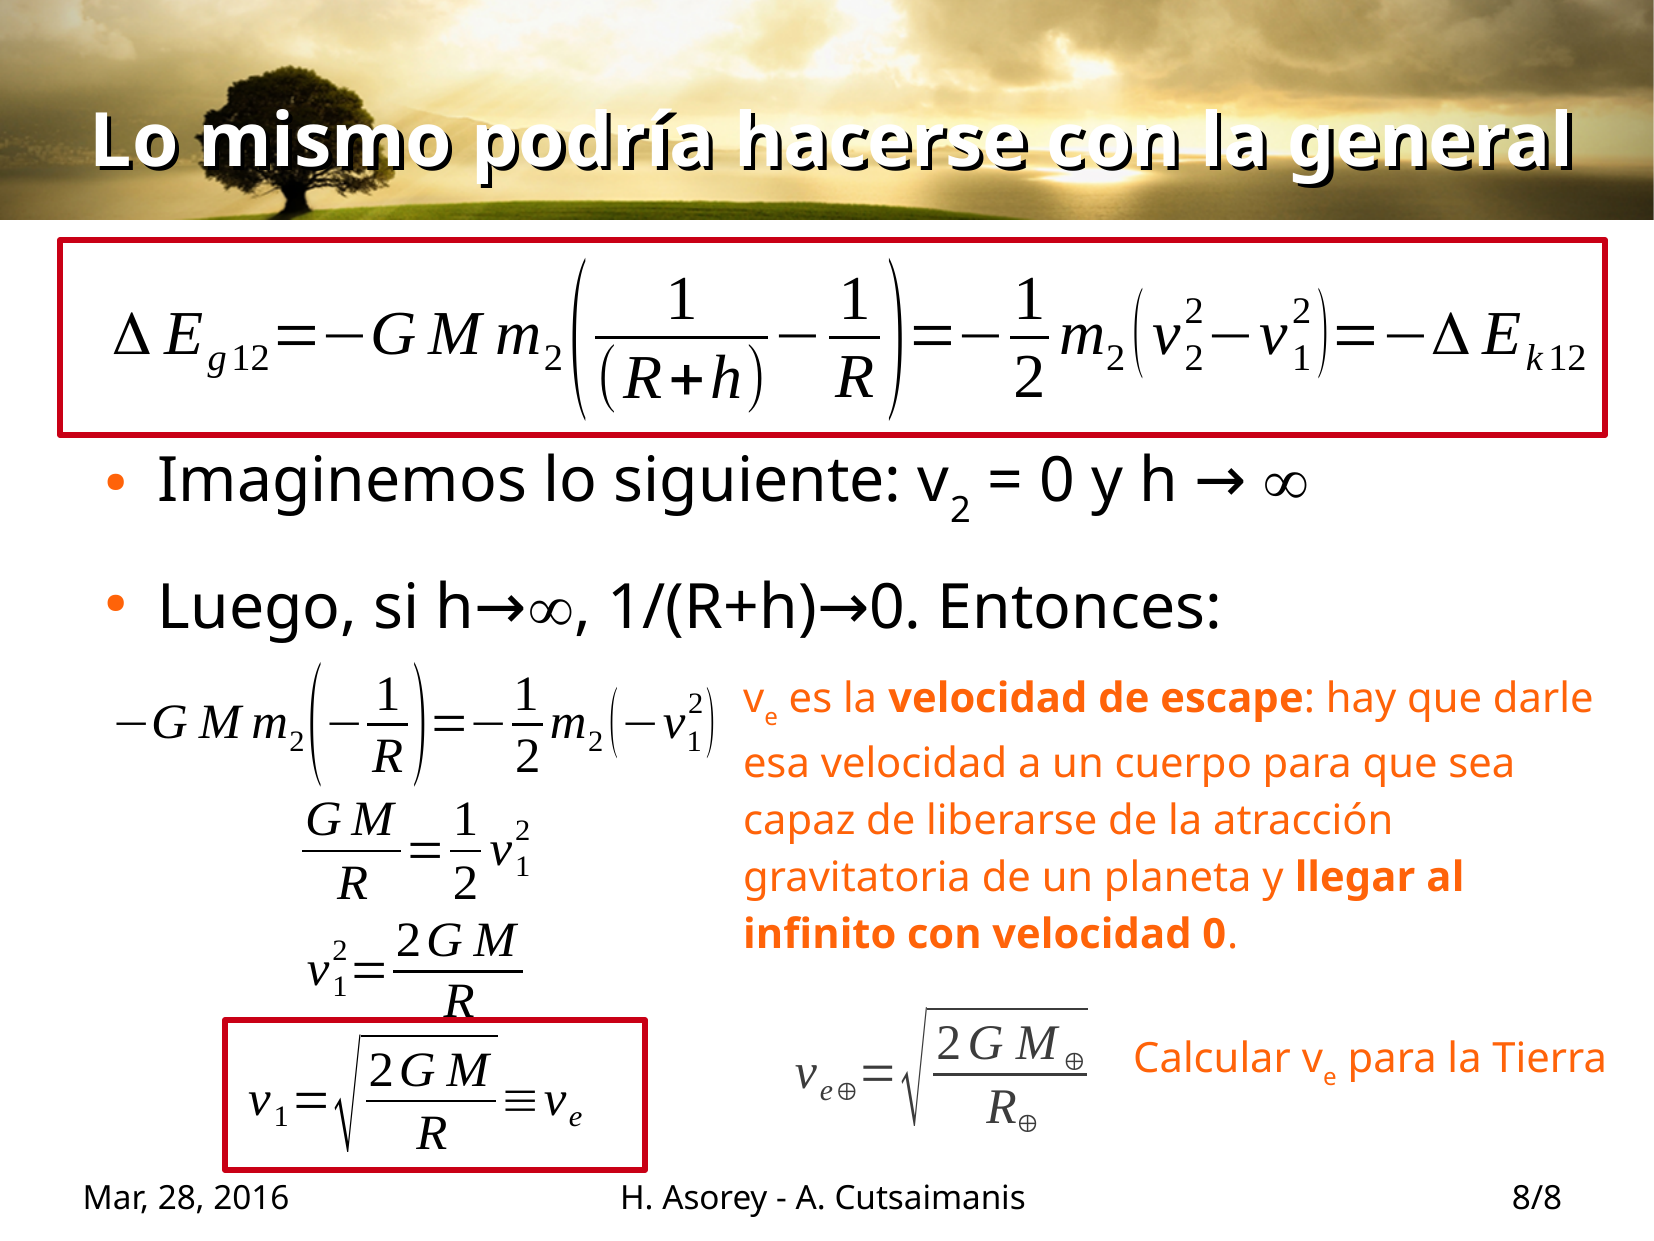

# Lo mismo podría hacerse con la general
Imaginemos lo siguiente: v2 = 0 y h → ¥
Luego, si h→¥, 1/(R+h)→0. Entonces:
ve es la velocidad de escape: hay que darle esa velocidad a un cuerpo para que sea capaz de liberarse de la atracción gravitatoria de un planeta y llegar al infinito con velocidad 0.
Calcular ve para la Tierra
Mar, 28, 2016
H. Asorey - A. Cutsaimanis
8